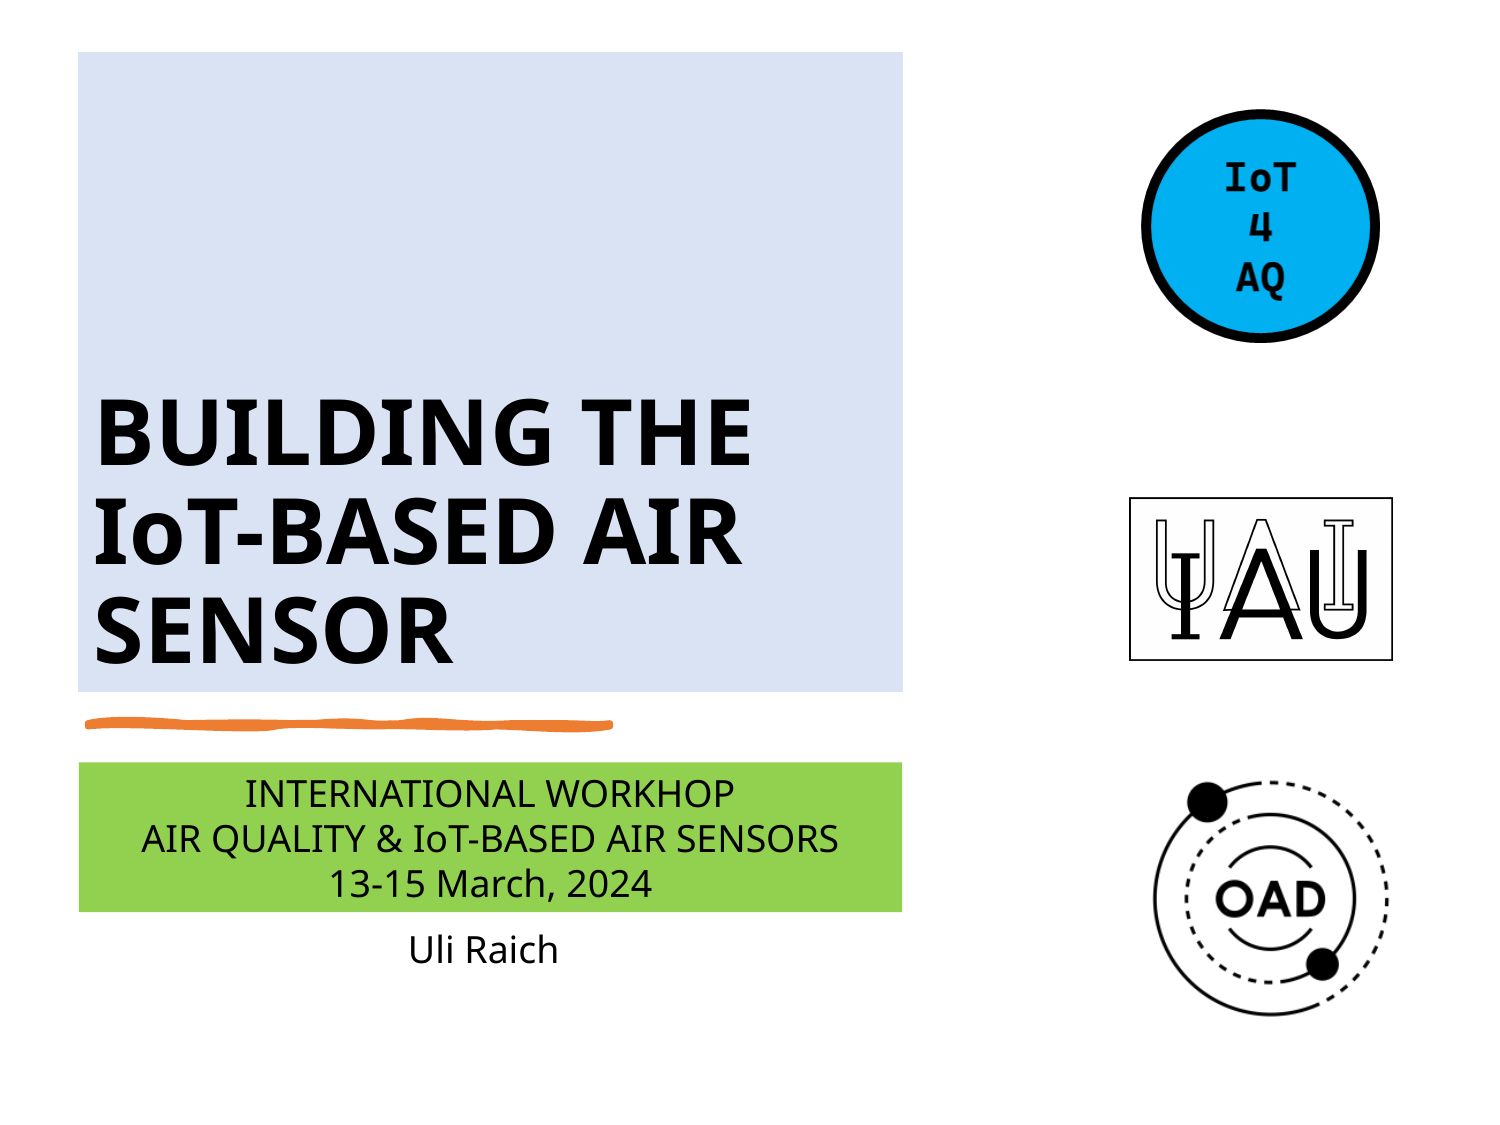

# BUILDING THE IoT-BASED AIR SENSOR
INTERNATIONAL WORKHOP
AIR QUALITY & IoT-BASED AIR SENSORS
13-15 March, 2024
Uli Raich